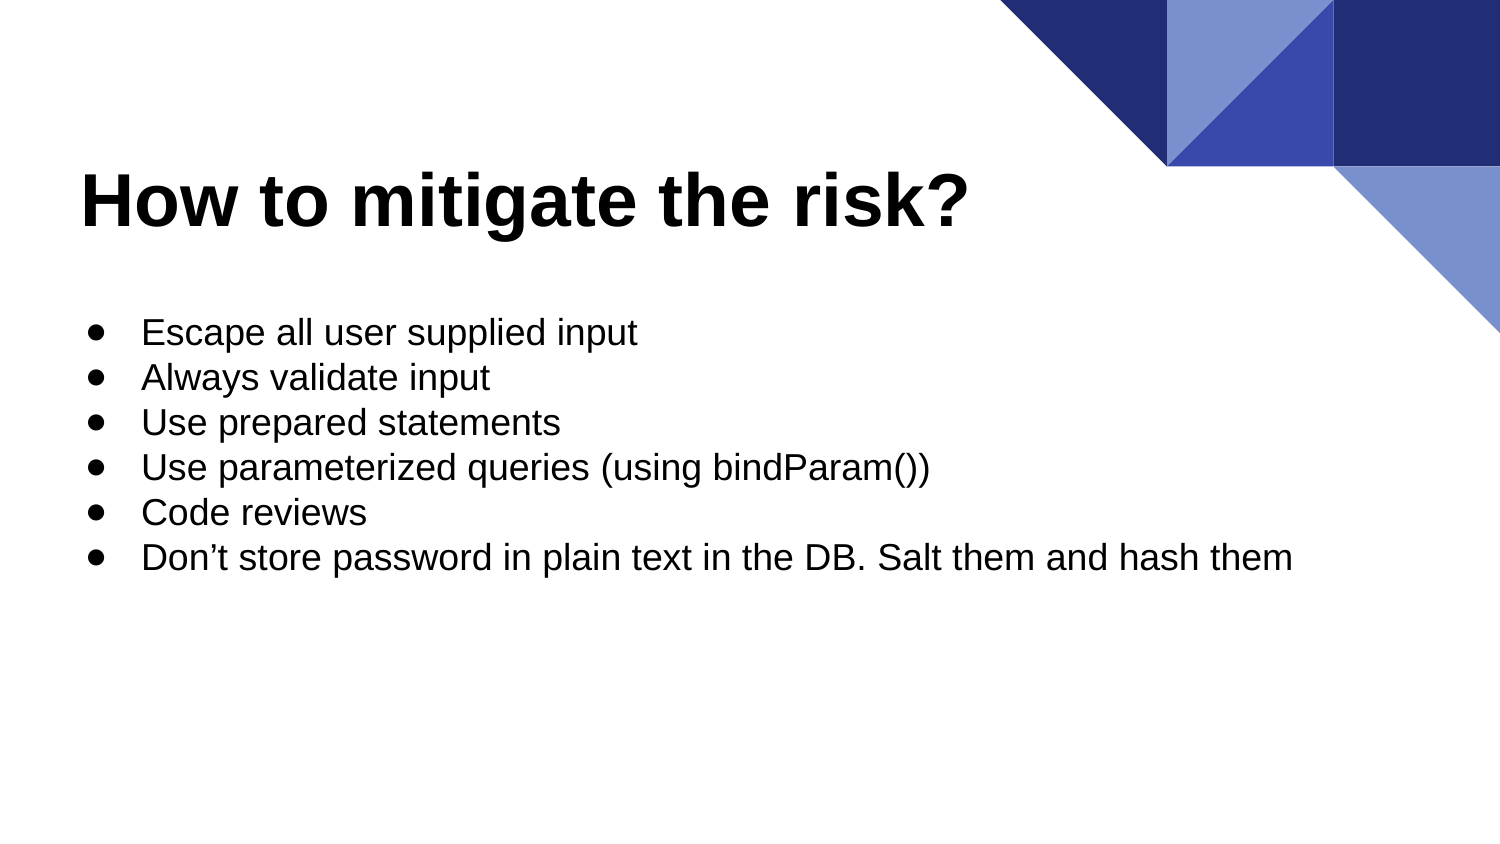

How to mitigate the risk?
Escape all user supplied input
Always validate input
Use prepared statements
Use parameterized queries (using bindParam())
Code reviews
Don’t store password in plain text in the DB. Salt them and hash them
#